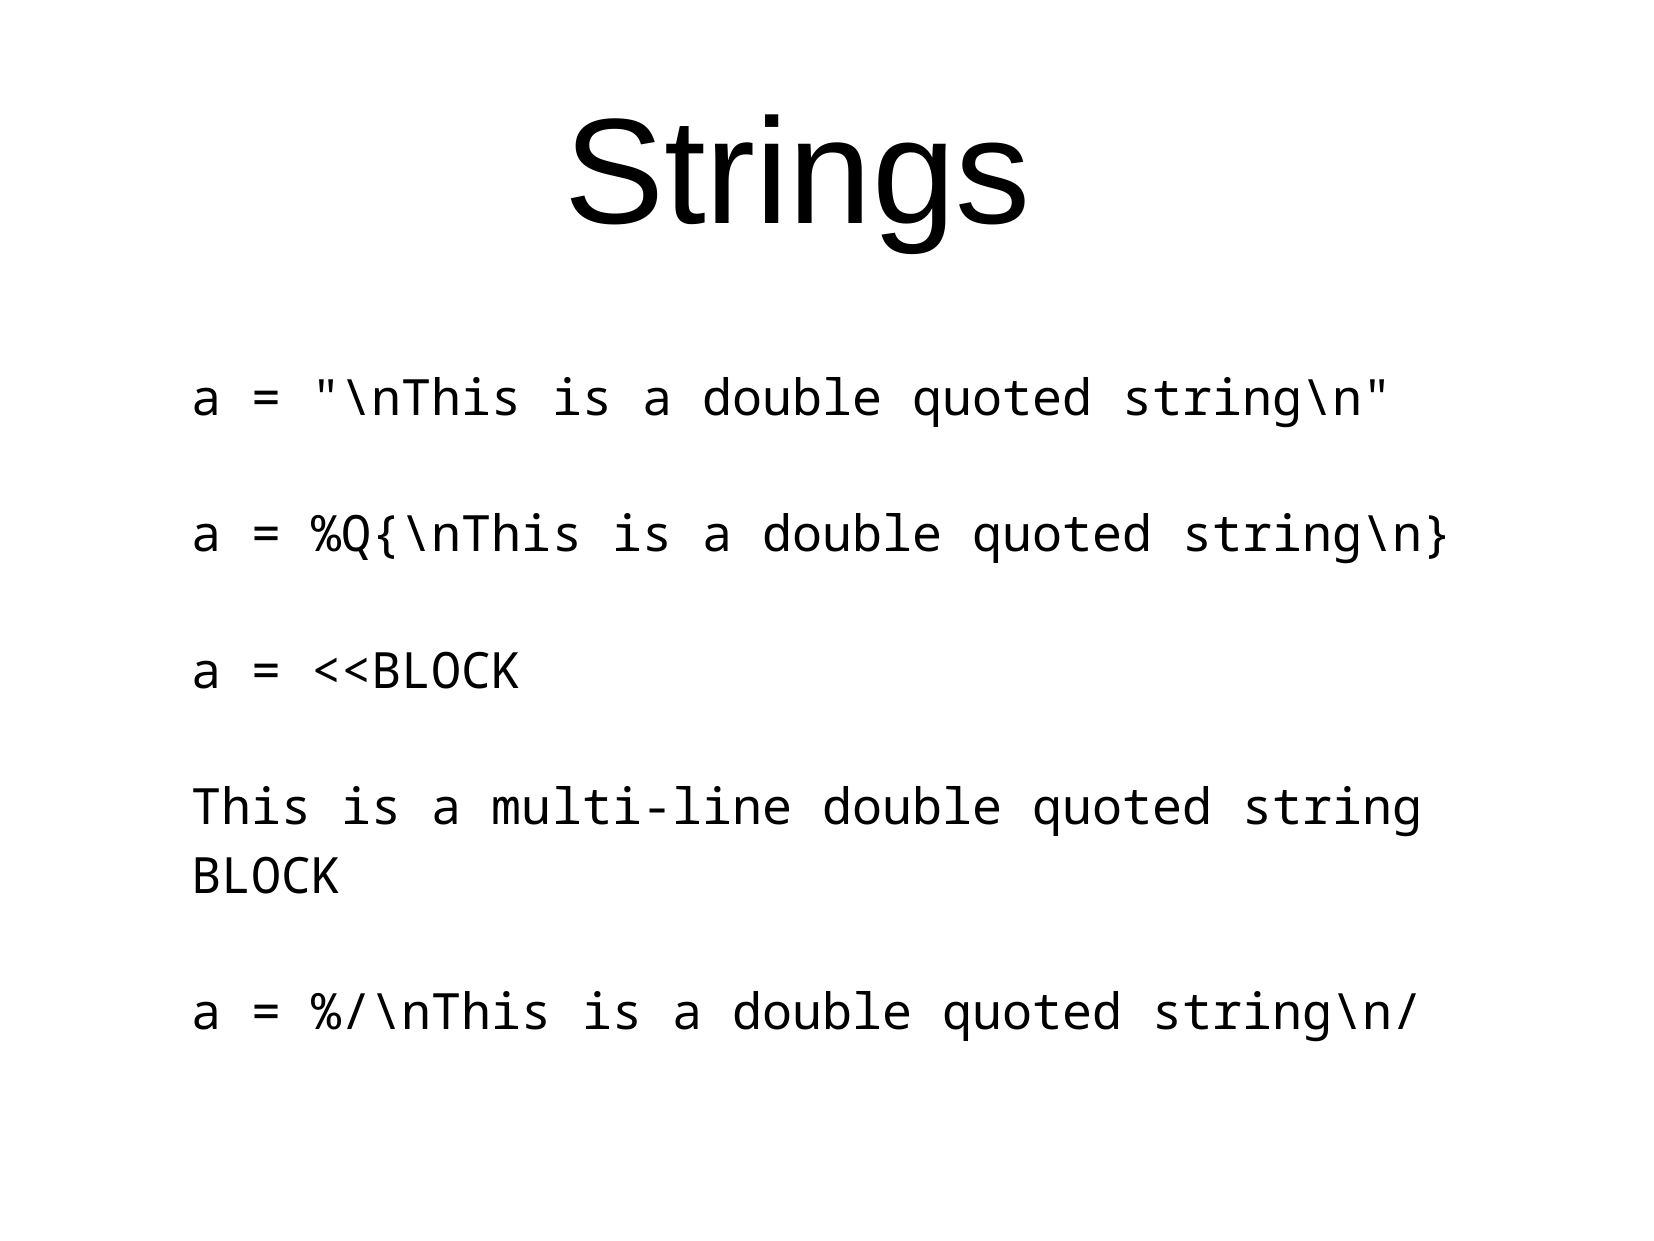

Strings
a = "\nThis is a double quoted string\n"
a = %Q{\nThis is a double quoted string\n}
a = <<BLOCK
This is a multi-line double quoted string
BLOCK
a = %/\nThis is a double quoted string\n/